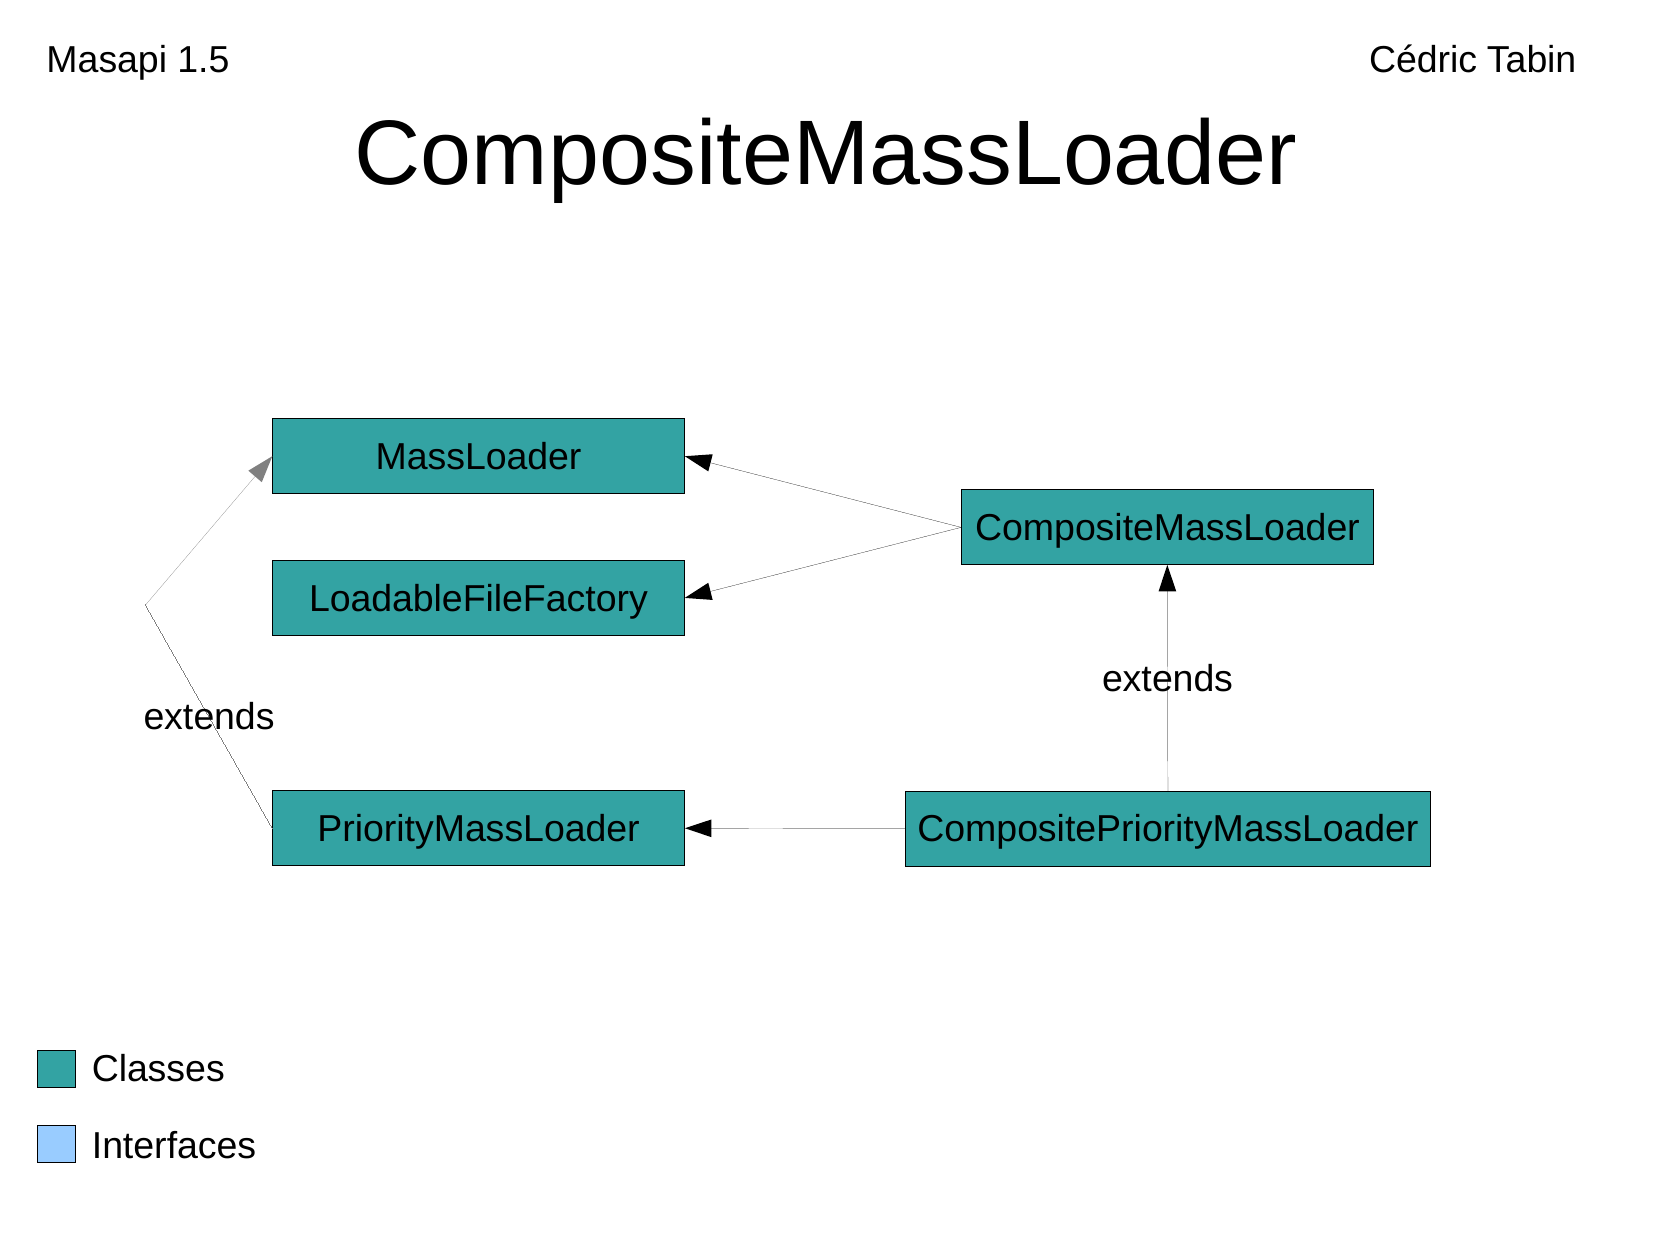

# CompositeMassLoader
MassLoader
CompositeMassLoader
LoadableFileFactory
PriorityMassLoader
CompositePriorityMassLoader
Classes
Interfaces